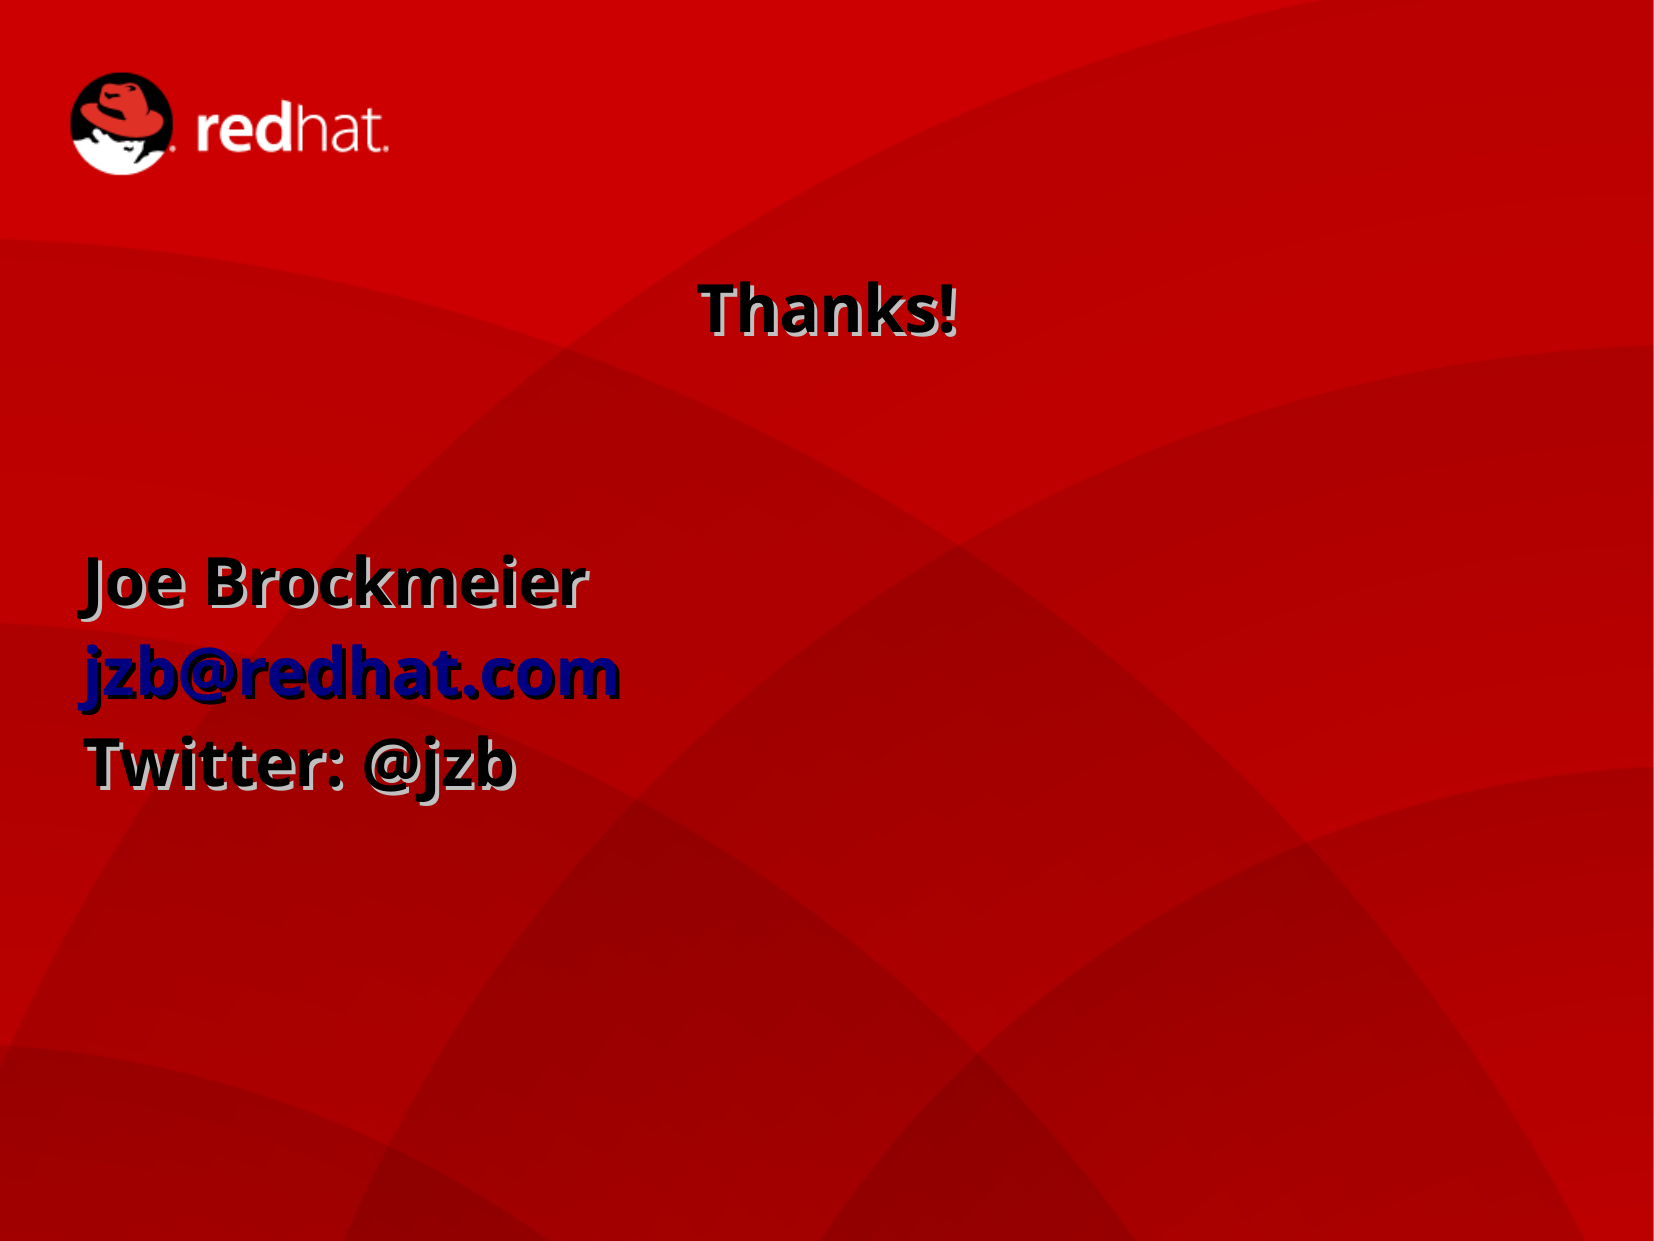

# Thanks!
Joe Brockmeier
jzb@redhat.com
Twitter: @jzb